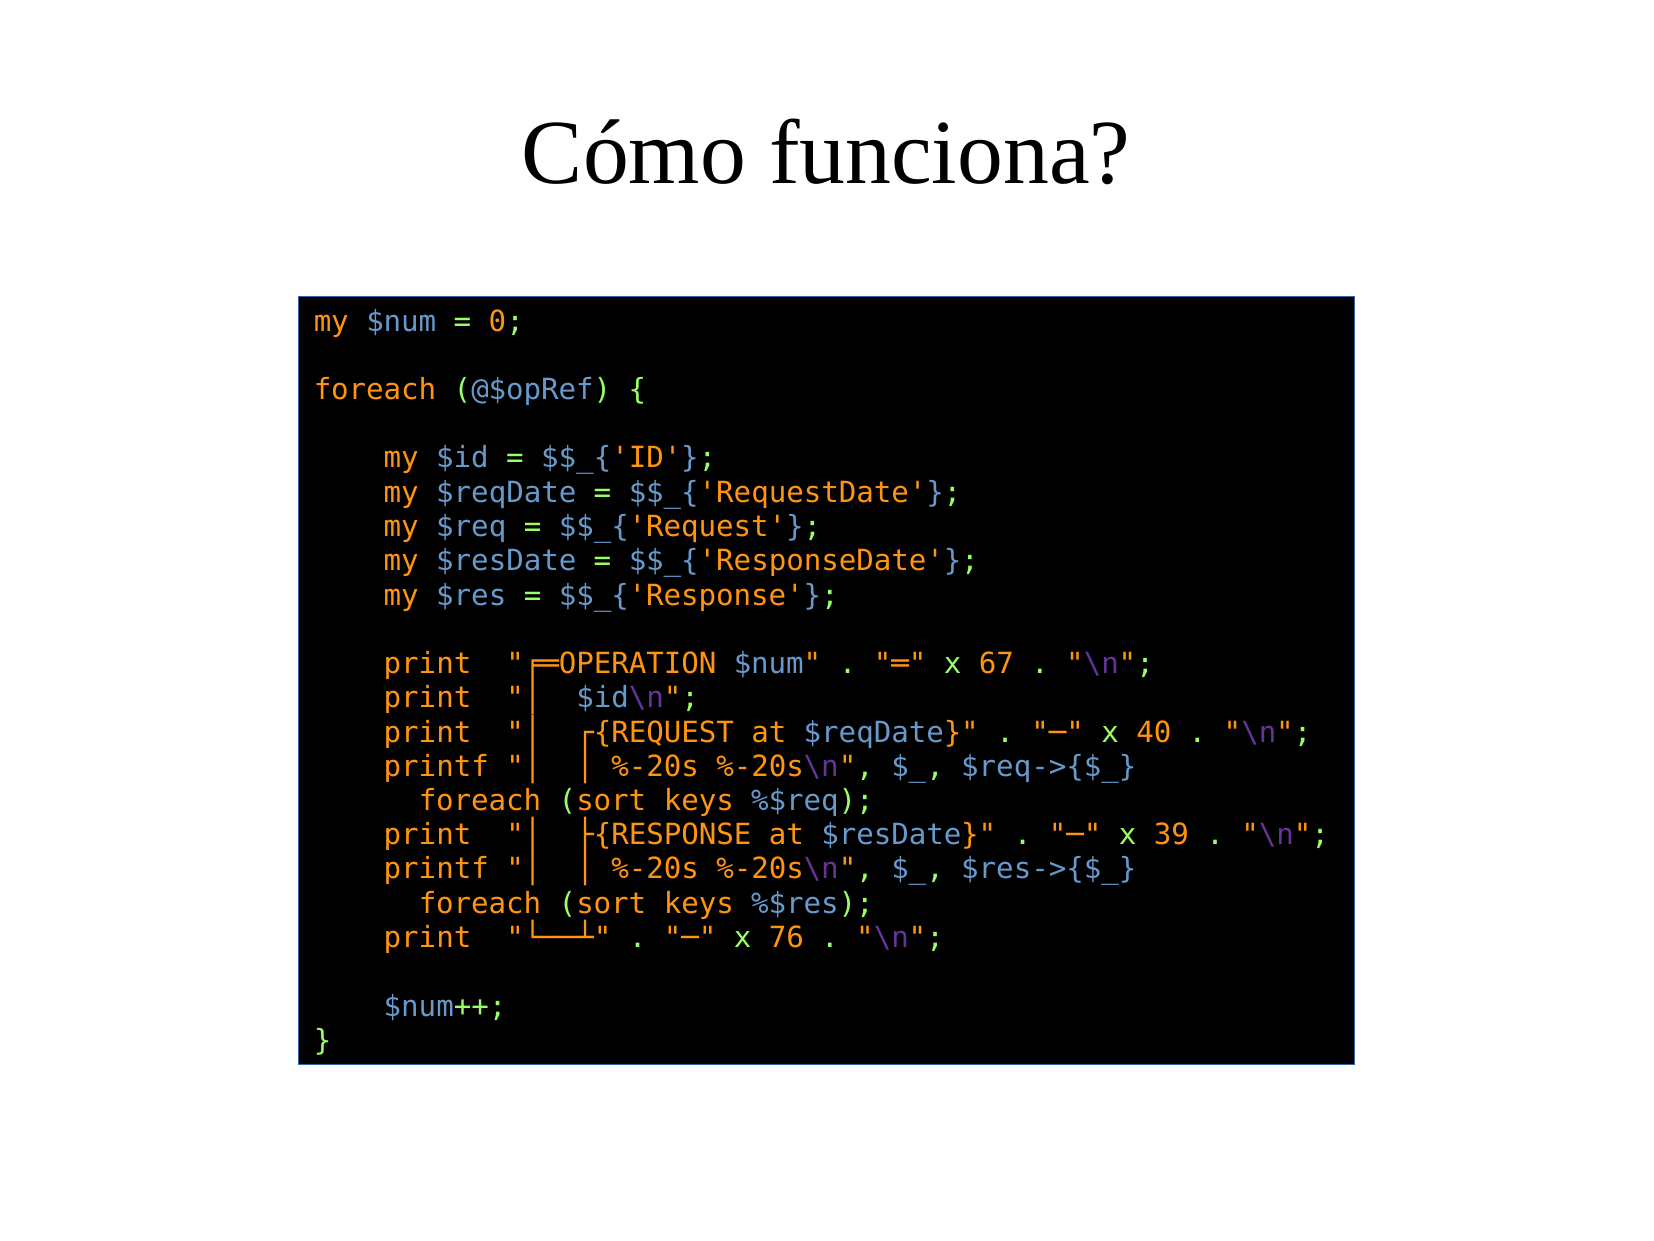

# Cómo funciona?
my $num = 0;
foreach (@$opRef) {
 my $id = $$_{'ID'};
 my $reqDate = $$_{'RequestDate'};
 my $req = $$_{'Request'};
 my $resDate = $$_{'ResponseDate'};
 my $res = $$_{'Response'};
 print "╒═OPERATION $num" . "═" x 67 . "\n";
 print "│ $id\n";
 print "│ ┌{REQUEST at $reqDate}" . "─" x 40 . "\n";
 printf "│ │ %-20s %-20s\n", $_, $req->{$_}
 foreach (sort keys %$req);
 print "│ ├{RESPONSE at $resDate}" . "─" x 39 . "\n";
 printf "│ │ %-20s %-20s\n", $_, $res->{$_}
 foreach (sort keys %$res);
 print "└──┴" . "─" x 76 . "\n";
 $num++;
}